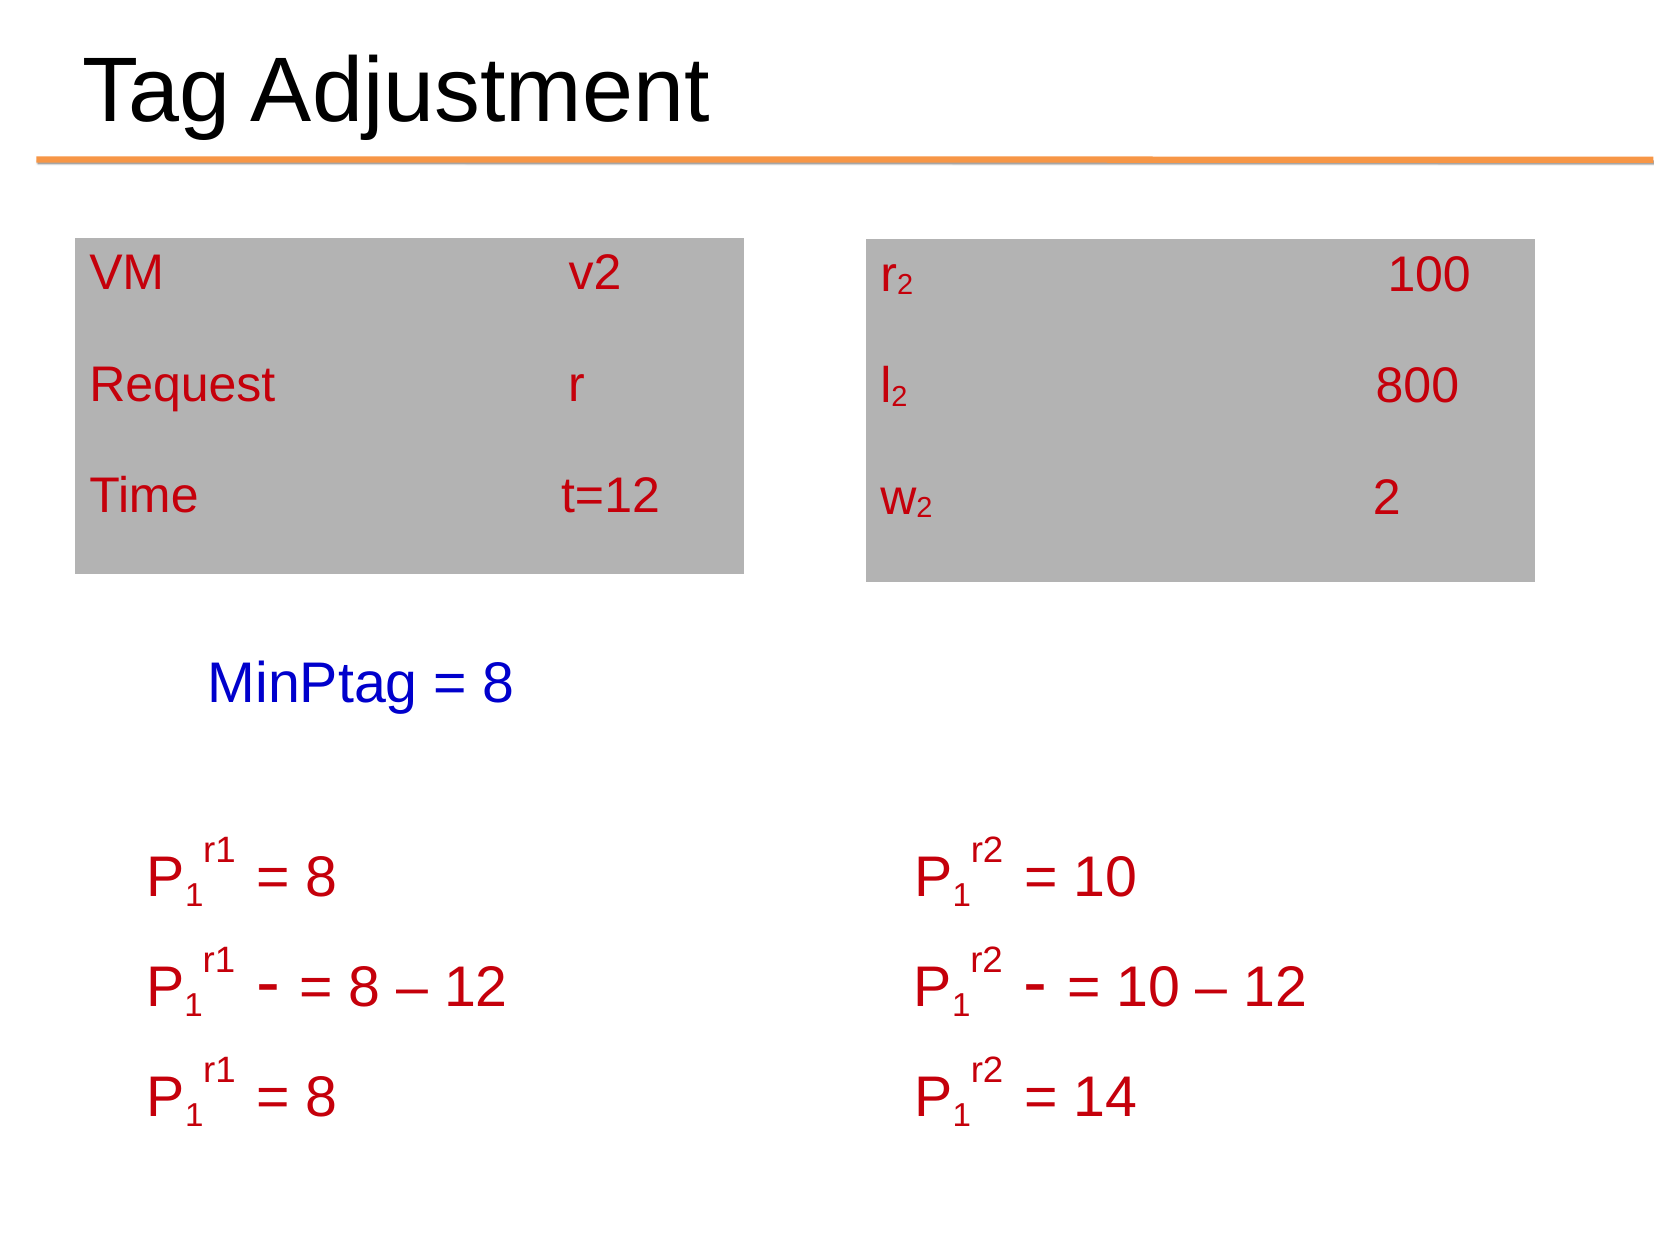

# Tag Adjustment
| VM v2 Request r Time t=12 |
| --- |
| r2 100 l2 800 w2 2 |
| --- |
 MinPtag = 8
 P1r1 = 8
	P1r1 - = 8 – 12
 P1r1 = 8
 P1r2 = 10
	P1r2 - = 10 – 12
 P1r2 = 14